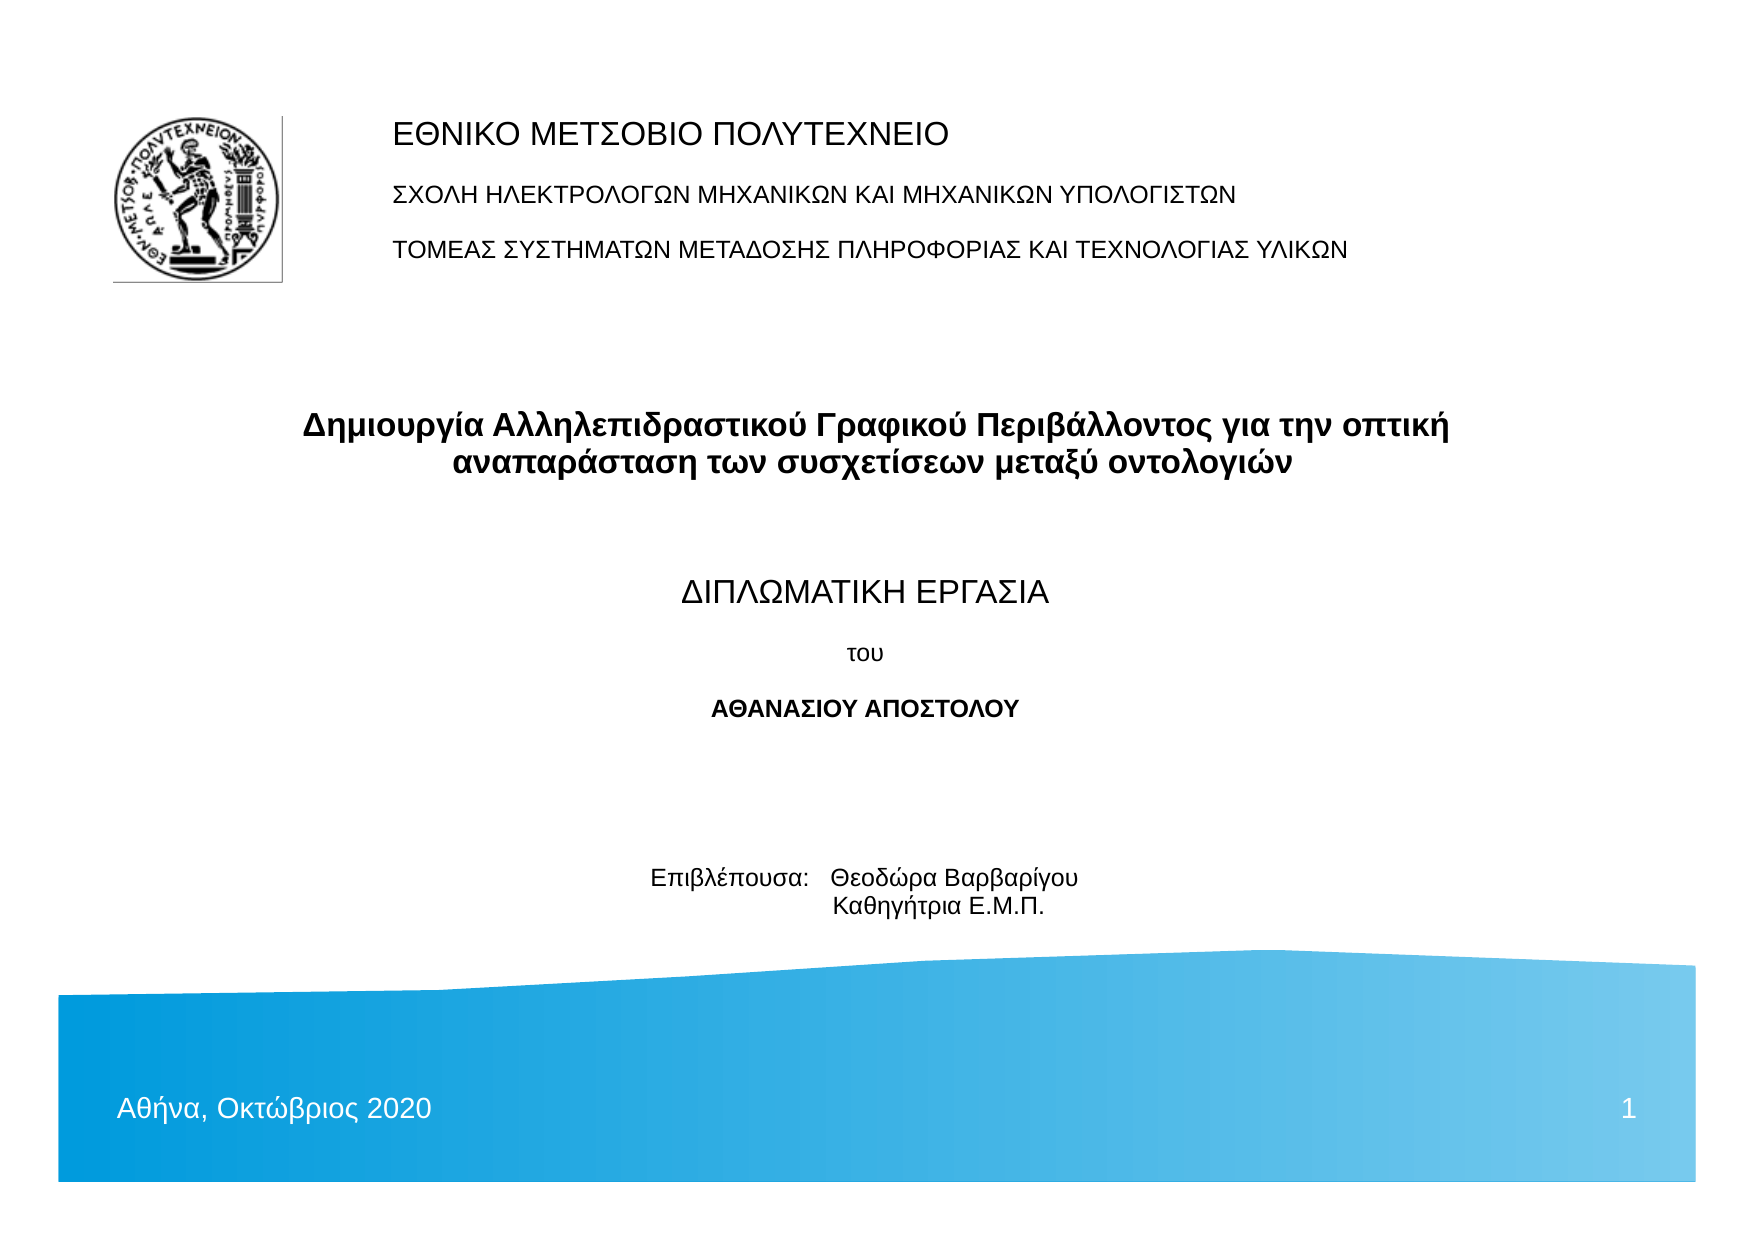

# ΕΘΝΙΚΟ ΜΕΤΣΟΒΙΟ ΠΟΛΥΤΕΧΝΕΙΟ ΣΧΟΛΗ ΗΛΕΚΤΡΟΛΟΓΩΝ ΜΗΧΑΝΙΚΩΝ ΚΑΙ ΜΗΧΑΝΙΚΩΝ ΥΠΟΛΟΓΙΣΤΩΝ ΤΟΜΕΑΣ ΣΥΣΤΗΜΑΤΩΝ ΜΕΤΑΔΟΣΗΣ ΠΛΗΡΟΦΟΡΙΑΣ ΚΑΙ ΤΕΧΝΟΛΟΓΙΑΣ ΥΛΙΚΩΝ
Δημιουργία Αλληλεπιδραστικού Γραφικού Περιβάλλοντος για την οπτική αναπαράσταση των συσχετίσεων μεταξύ οντολογιών
ΔΙΠΛΩΜΑΤΙΚΗ ΕΡΓΑΣΙΑ
του
ΑΘΑΝΑΣΙΟΥ ΑΠΟΣΤΟΛΟΥ
Επιβλέπουσα: Θεοδώρα Βαρβαρίγου
 Καθηγήτρια Ε.Μ.Π.